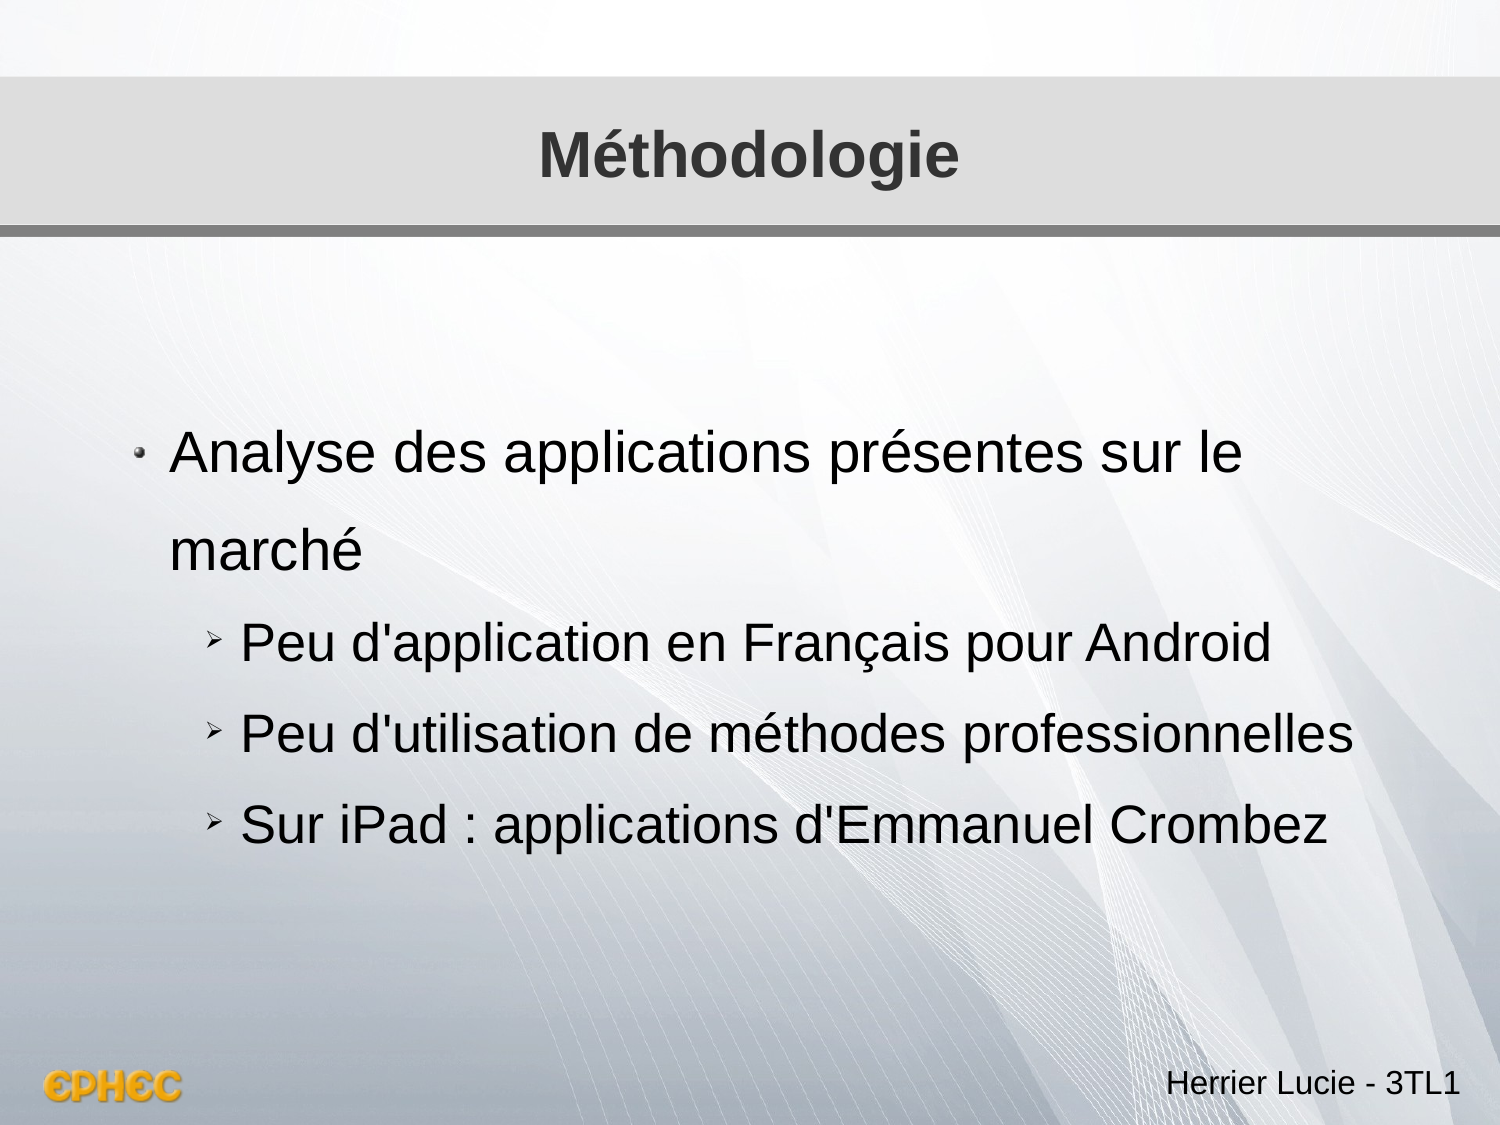

# Méthodologie
Analyse des applications présentes sur le marché
Peu d'application en Français pour Android
Peu d'utilisation de méthodes professionnelles
Sur iPad : applications d'Emmanuel Crombez
Herrier Lucie - 3TL1